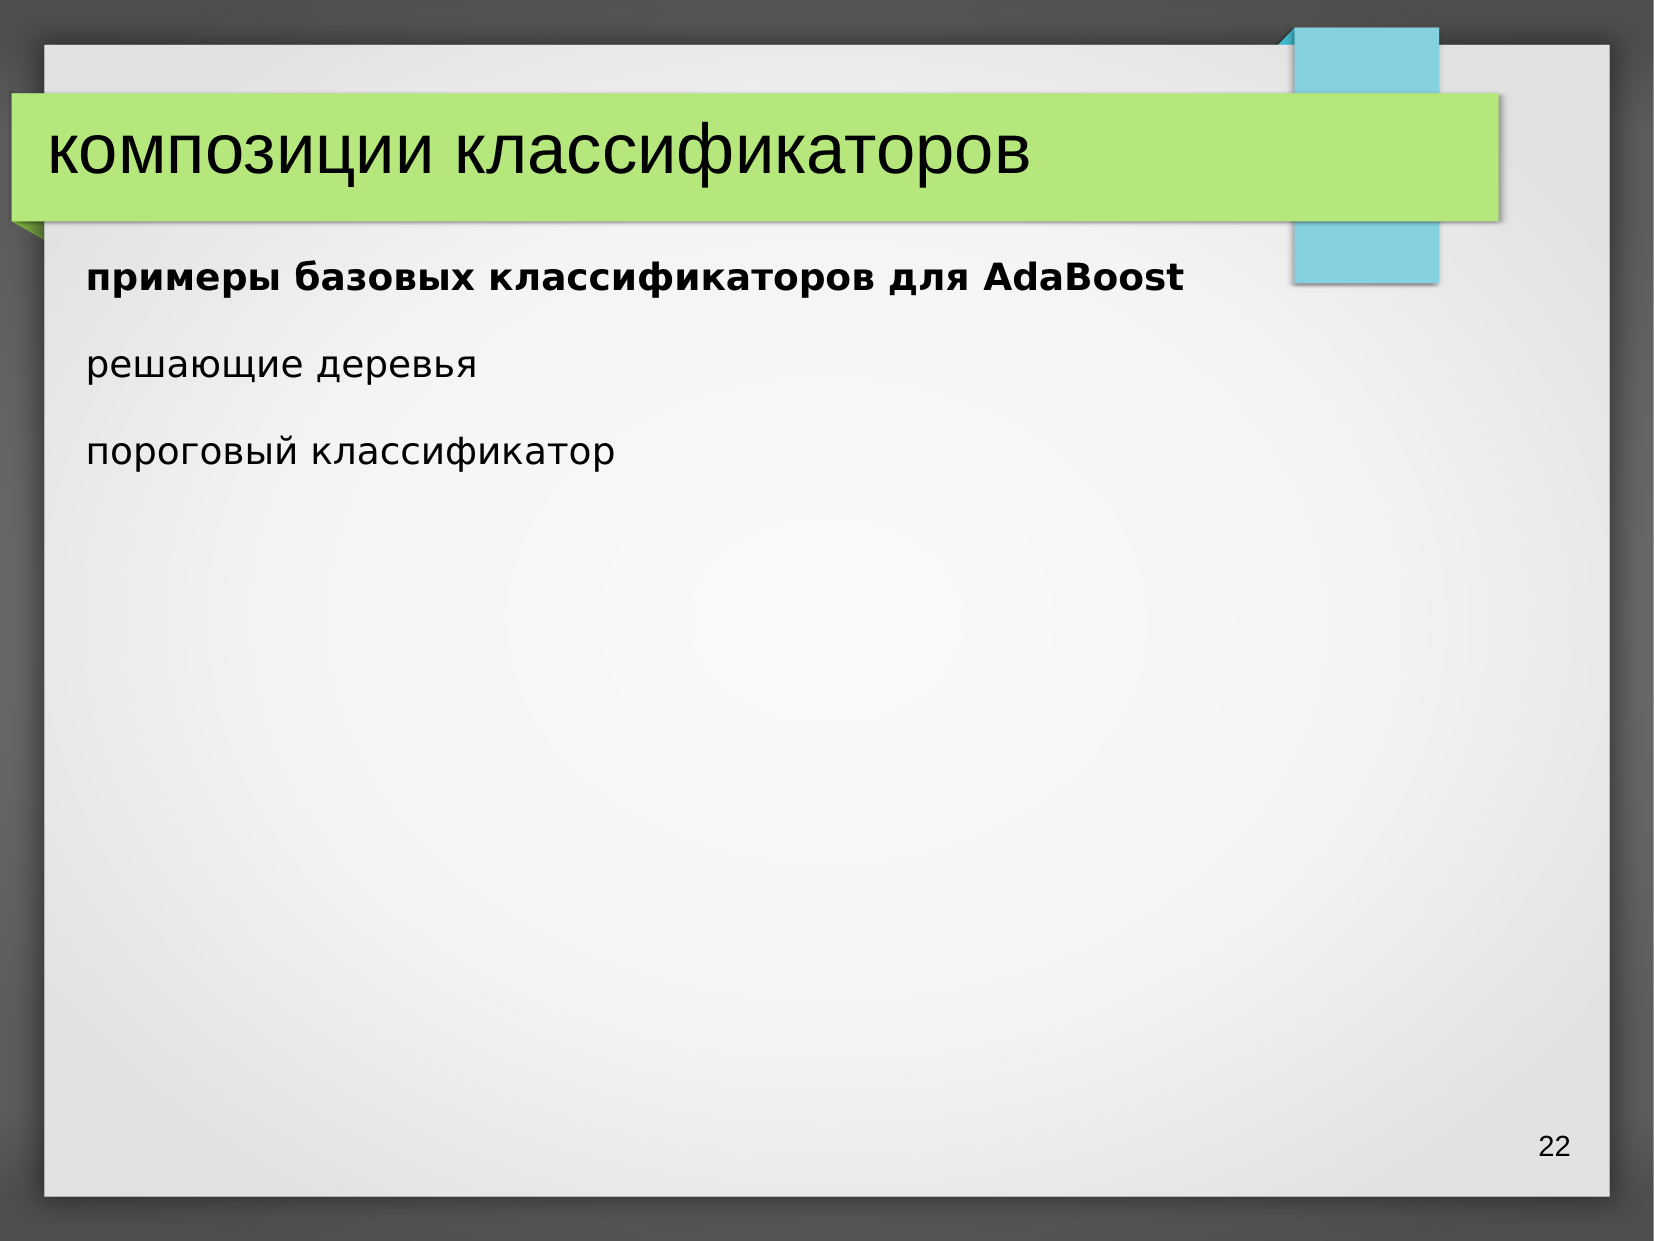

# композиции классификаторов
примеры базовых классификаторов для AdaBoost
решающие деревья
пороговый классификатор
22